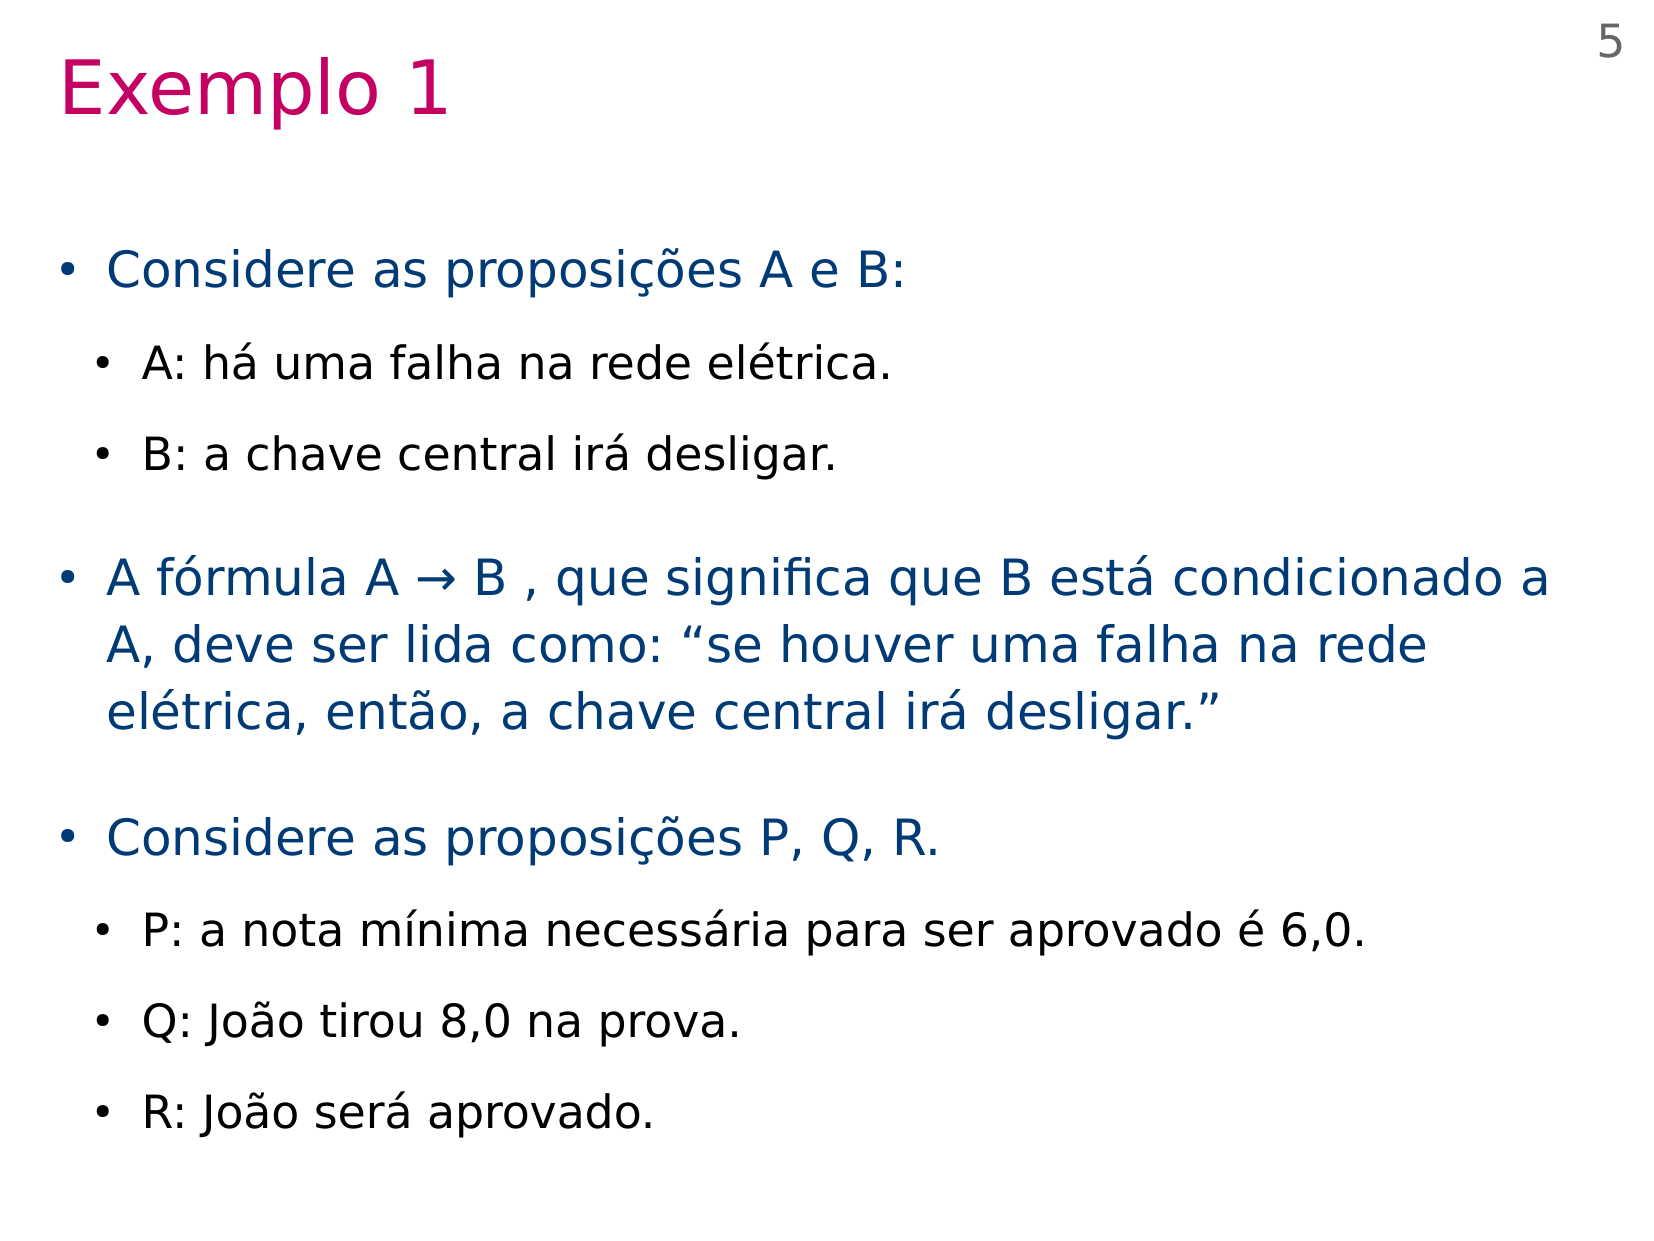

5
# Exemplo 1
Considere as proposições A e B:
A: há uma falha na rede elétrica.
B: a chave central irá desligar.
A fórmula A → B , que significa que B está condicionado a A, deve ser lida como: “se houver uma falha na rede elétrica, então, a chave central irá desligar.”
Considere as proposições P, Q, R.
P: a nota mínima necessária para ser aprovado é 6,0.
Q: João tirou 8,0 na prova.
R: João será aprovado.